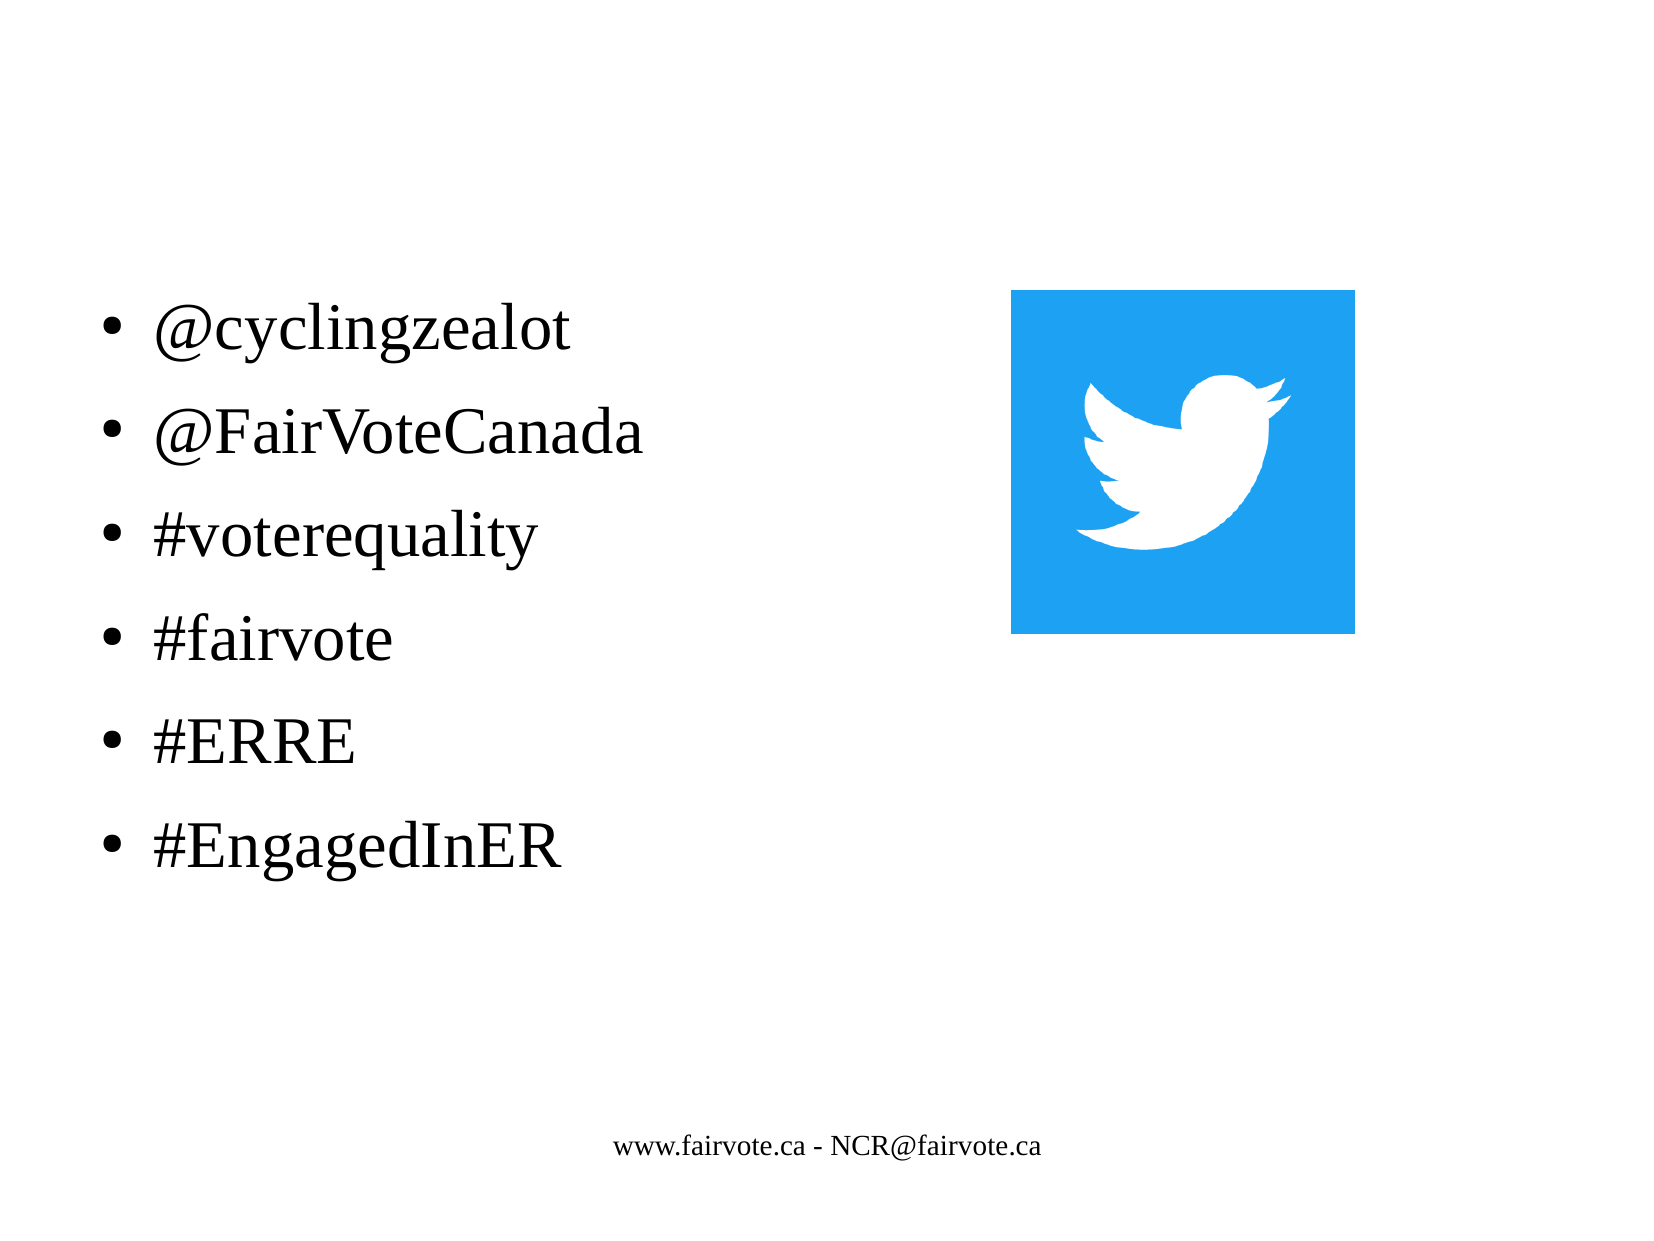

#
@cyclingzealot
@FairVoteCanada
#voterequality
#fairvote
#ERRE
#EngagedInER
www.fairvote.ca - NCR@fairvote.ca